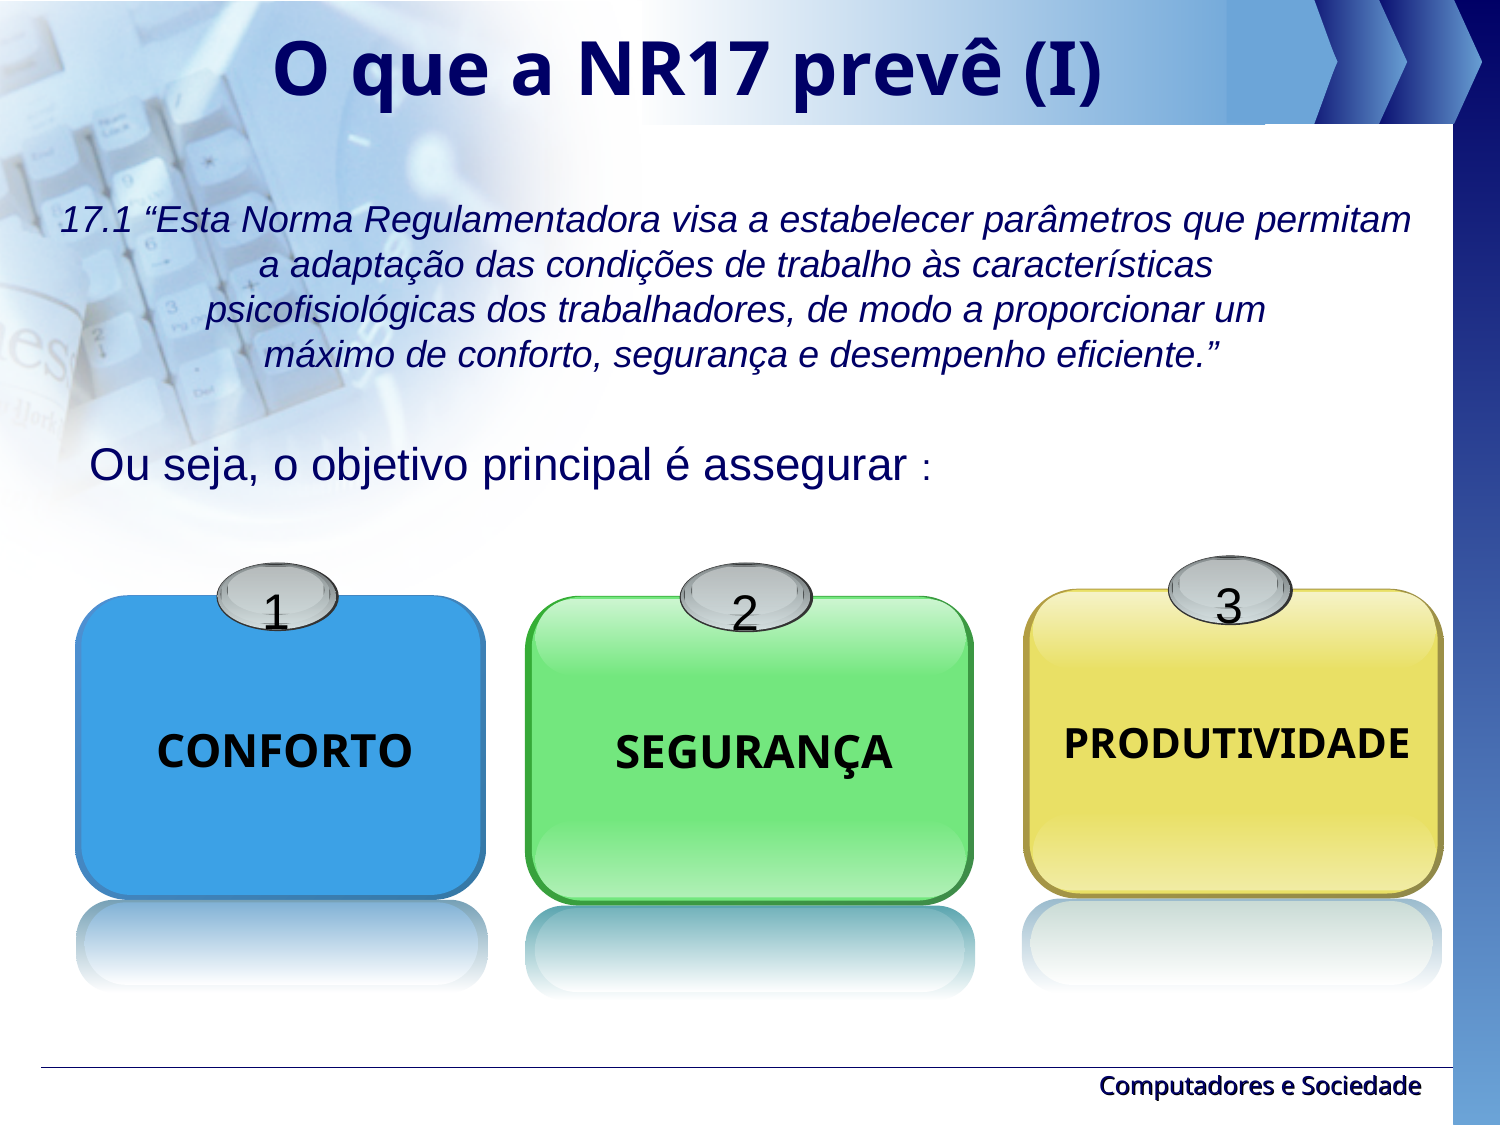

# O que a NR17 prevê (I)
17.1 “Esta Norma Regulamentadora visa a estabelecer parâmetros que permitam
a adaptação das condições de trabalho às características
psicofisiológicas dos trabalhadores, de modo a proporcionar um
máximo de conforto, segurança e desempenho eficiente.”
Ou seja, o objetivo principal é assegurar :
3
PRODUTIVIDADE
1
CONFORTO
2
SEGURANÇA